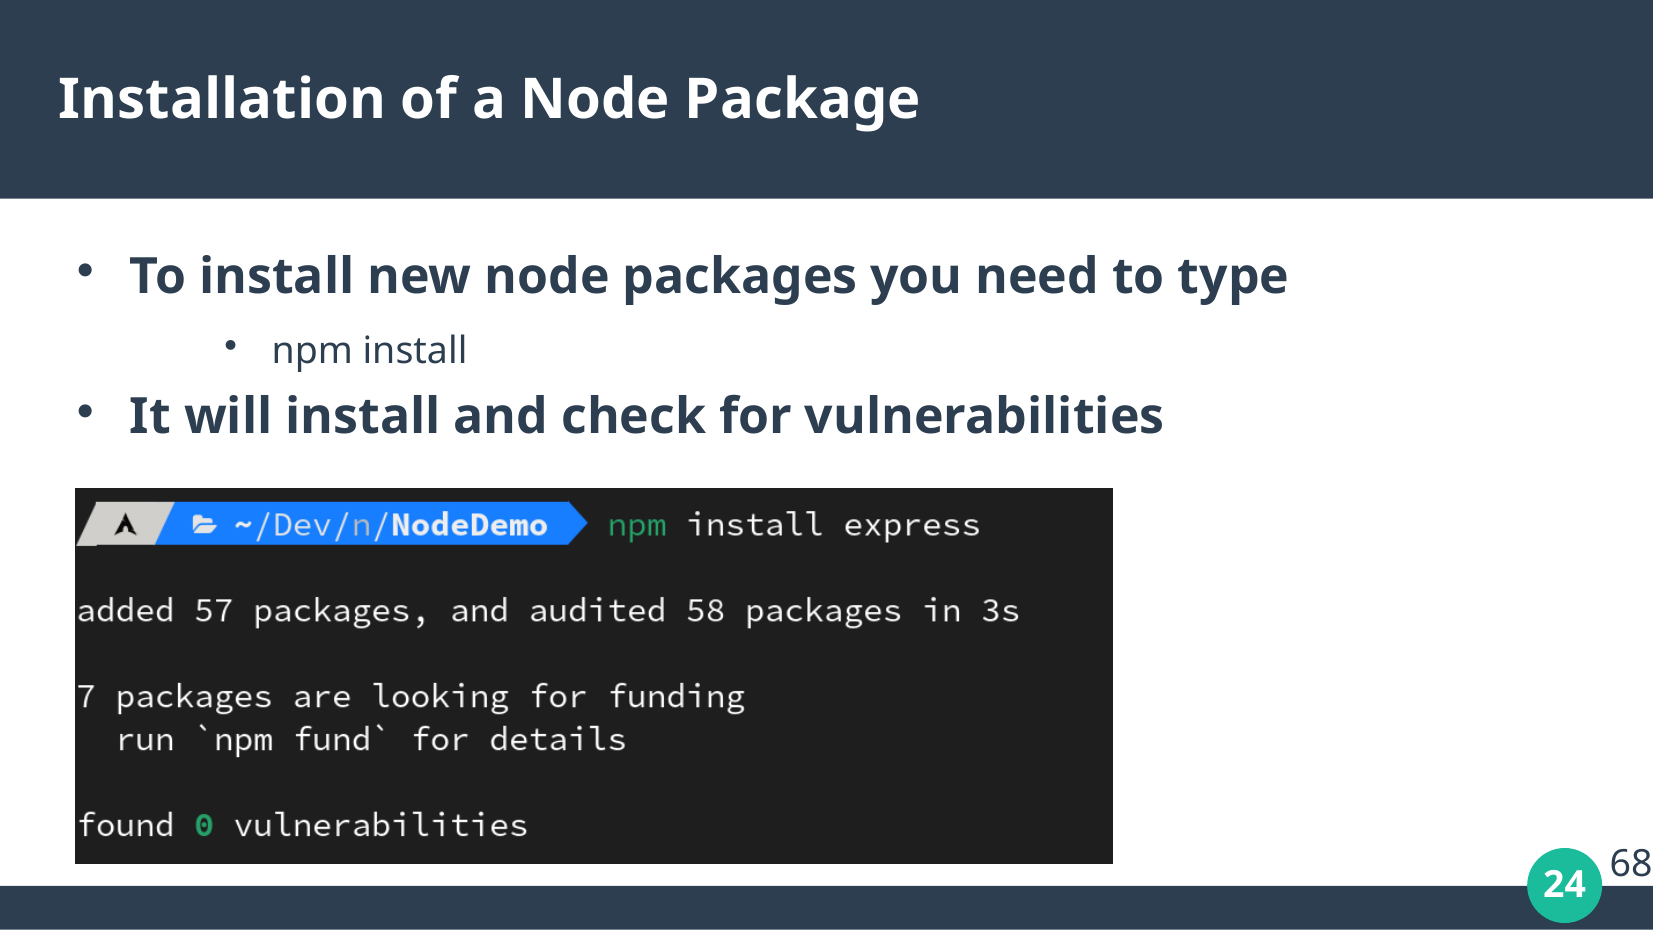

# Installation of a Node Package
To install new node packages you need to type
npm install
It will install and check for vulnerabilities
68